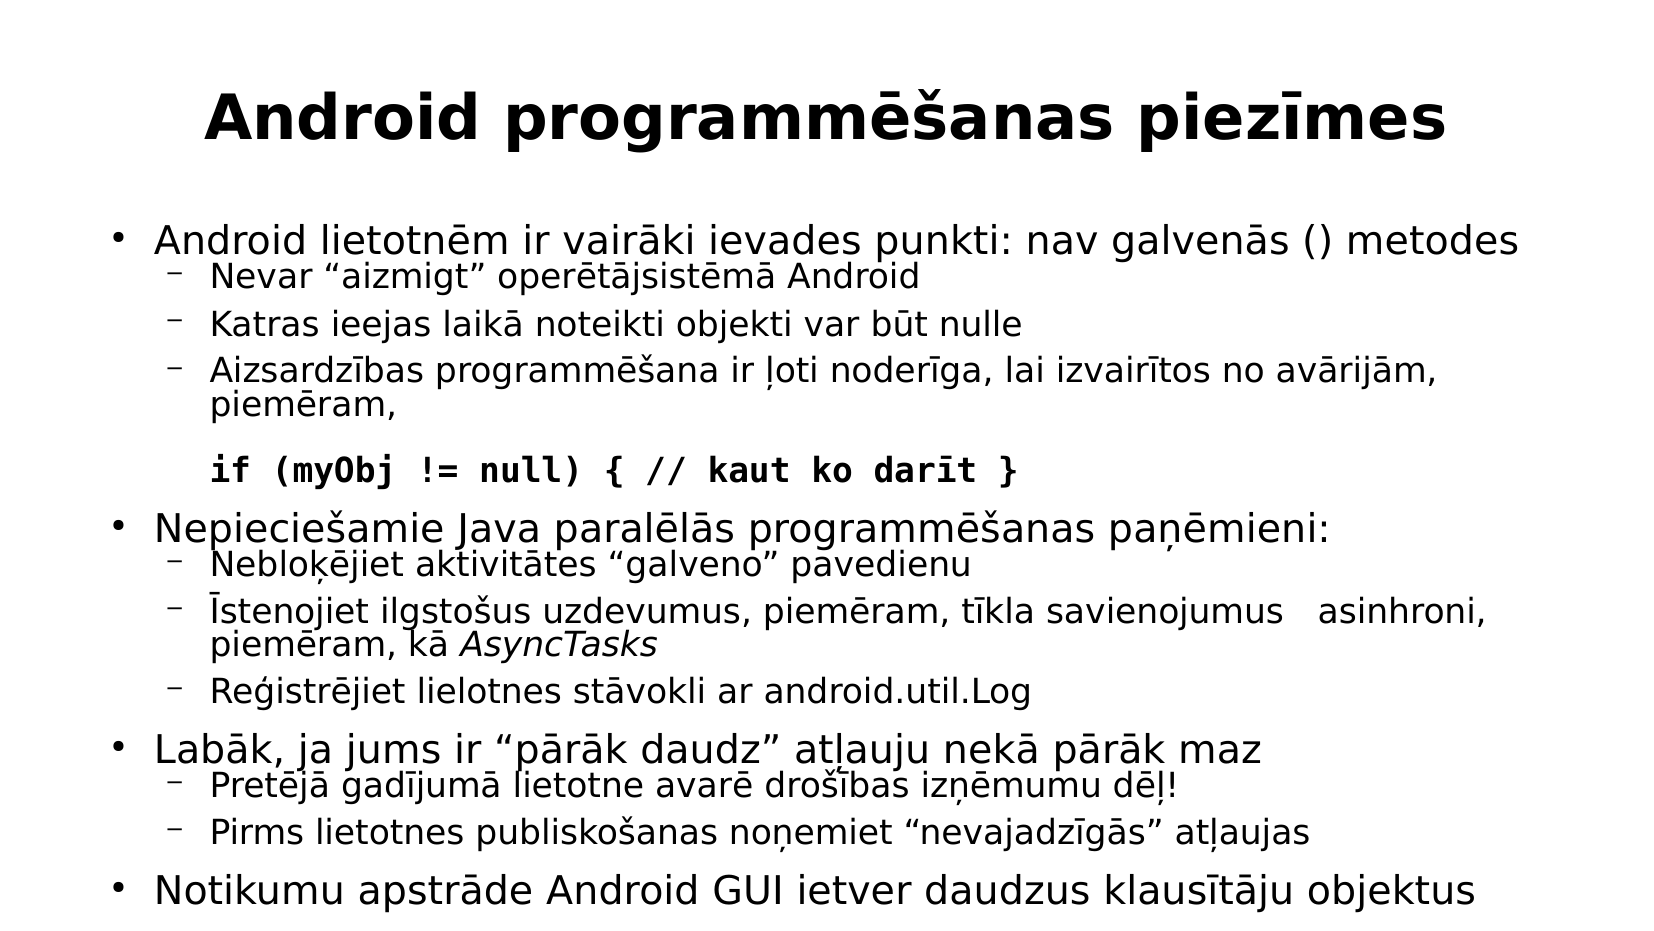

# Android programmēšanas piezīmes
Android lietotnēm ir vairāki ievades punkti: nav galvenās () metodes
Nevar “aizmigt” operētājsistēmā Android
Katras ieejas laikā noteikti objekti var būt nulle
Aizsardzības programmēšana ir ļoti noderīga, lai izvairītos no avārijām, piemēram,
if (myObj != null) { // kaut ko darīt }
Nepieciešamie Java paralēlās programmēšanas paņēmieni:
Nebloķējiet aktivitātes “galveno” pavedienu
Īstenojiet ilgstošus uzdevumus, piemēram, tīkla savienojumus 	asinhroni, piemēram, kā AsyncTasks
Reģistrējiet lielotnes stāvokli ar android.util.Log
Labāk, ja jums ir “pārāk daudz” atļauju nekā pārāk maz
Pretējā gadījumā lietotne avarē drošības izņēmumu dēļ!
Pirms lietotnes publiskošanas noņemiet “nevajadzīgās” atļaujas
Notikumu apstrāde Android GUI ietver daudzus klausītāju objektus